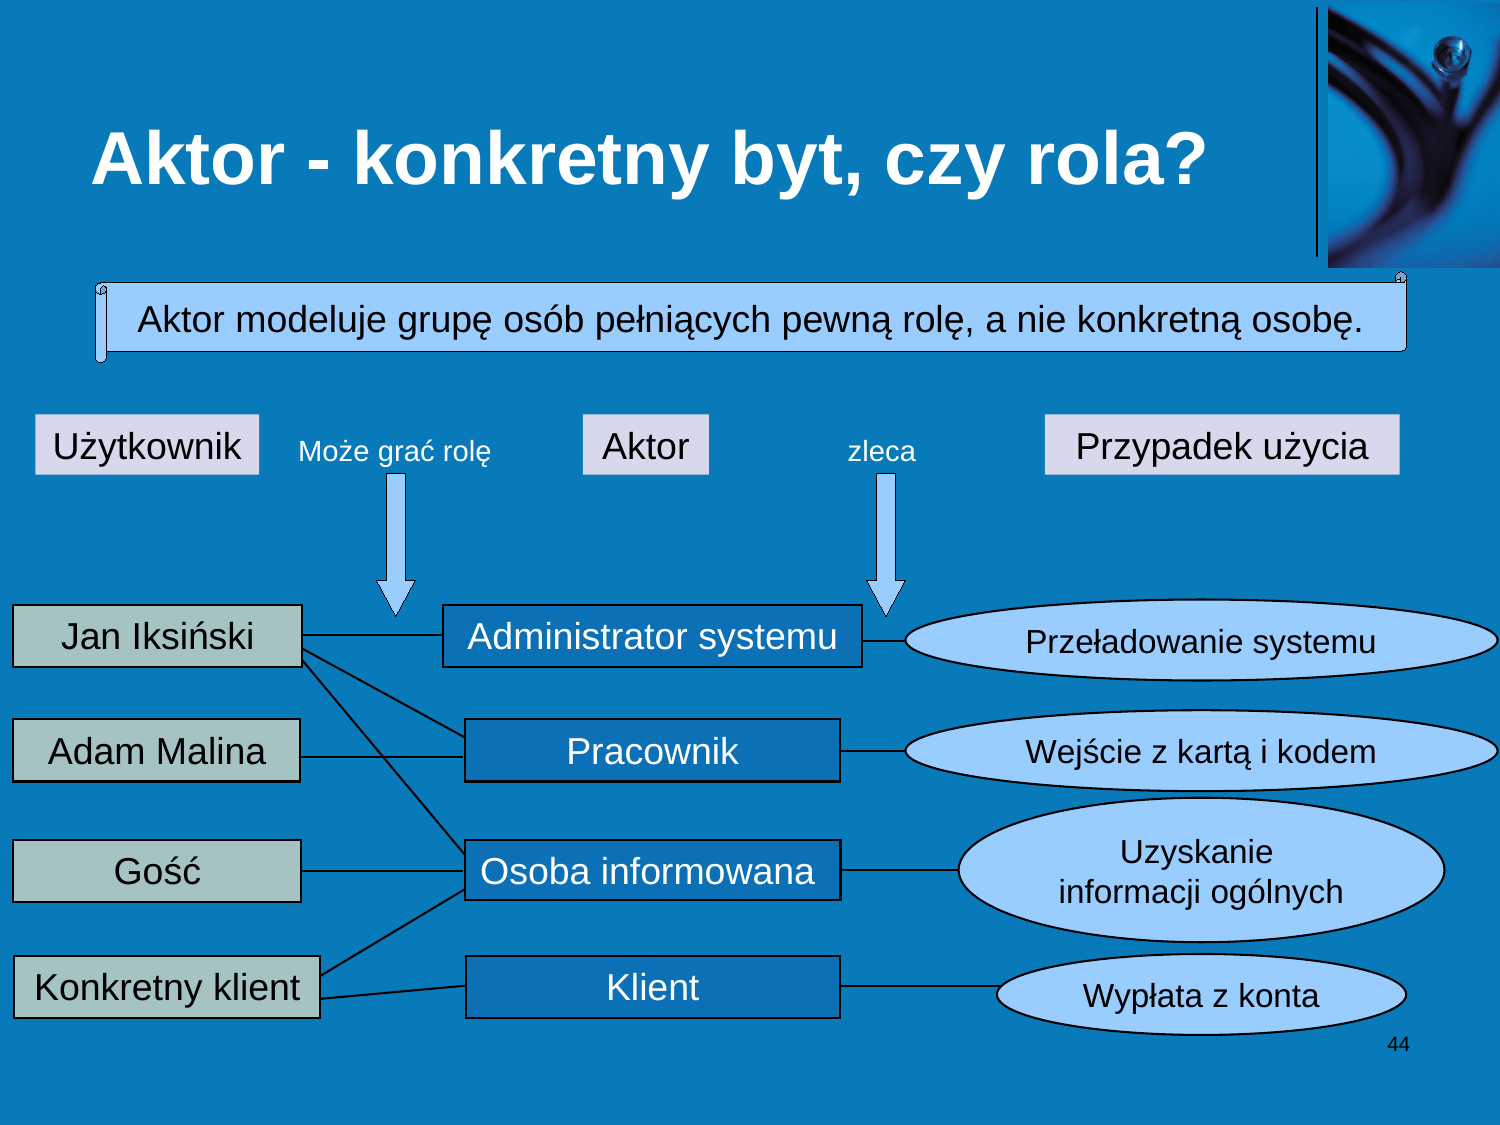

# Aktor - konkretny byt, czy rola?
Aktor modeluje grupę osób pełniących pewną rolę, a nie konkretną osobę.
Użytkownik
Aktor
Przypadek użycia
zleca
Może grać rolę
Przeładowanie systemu
Jan Iksiński
Administrator systemu
Wejście z kartą i kodem
Adam Malina
Pracownik
Uzyskanie
informacji ogólnych
Gość
Osoba informowana
Wypłata z konta
Konkretny klient
Klient
44